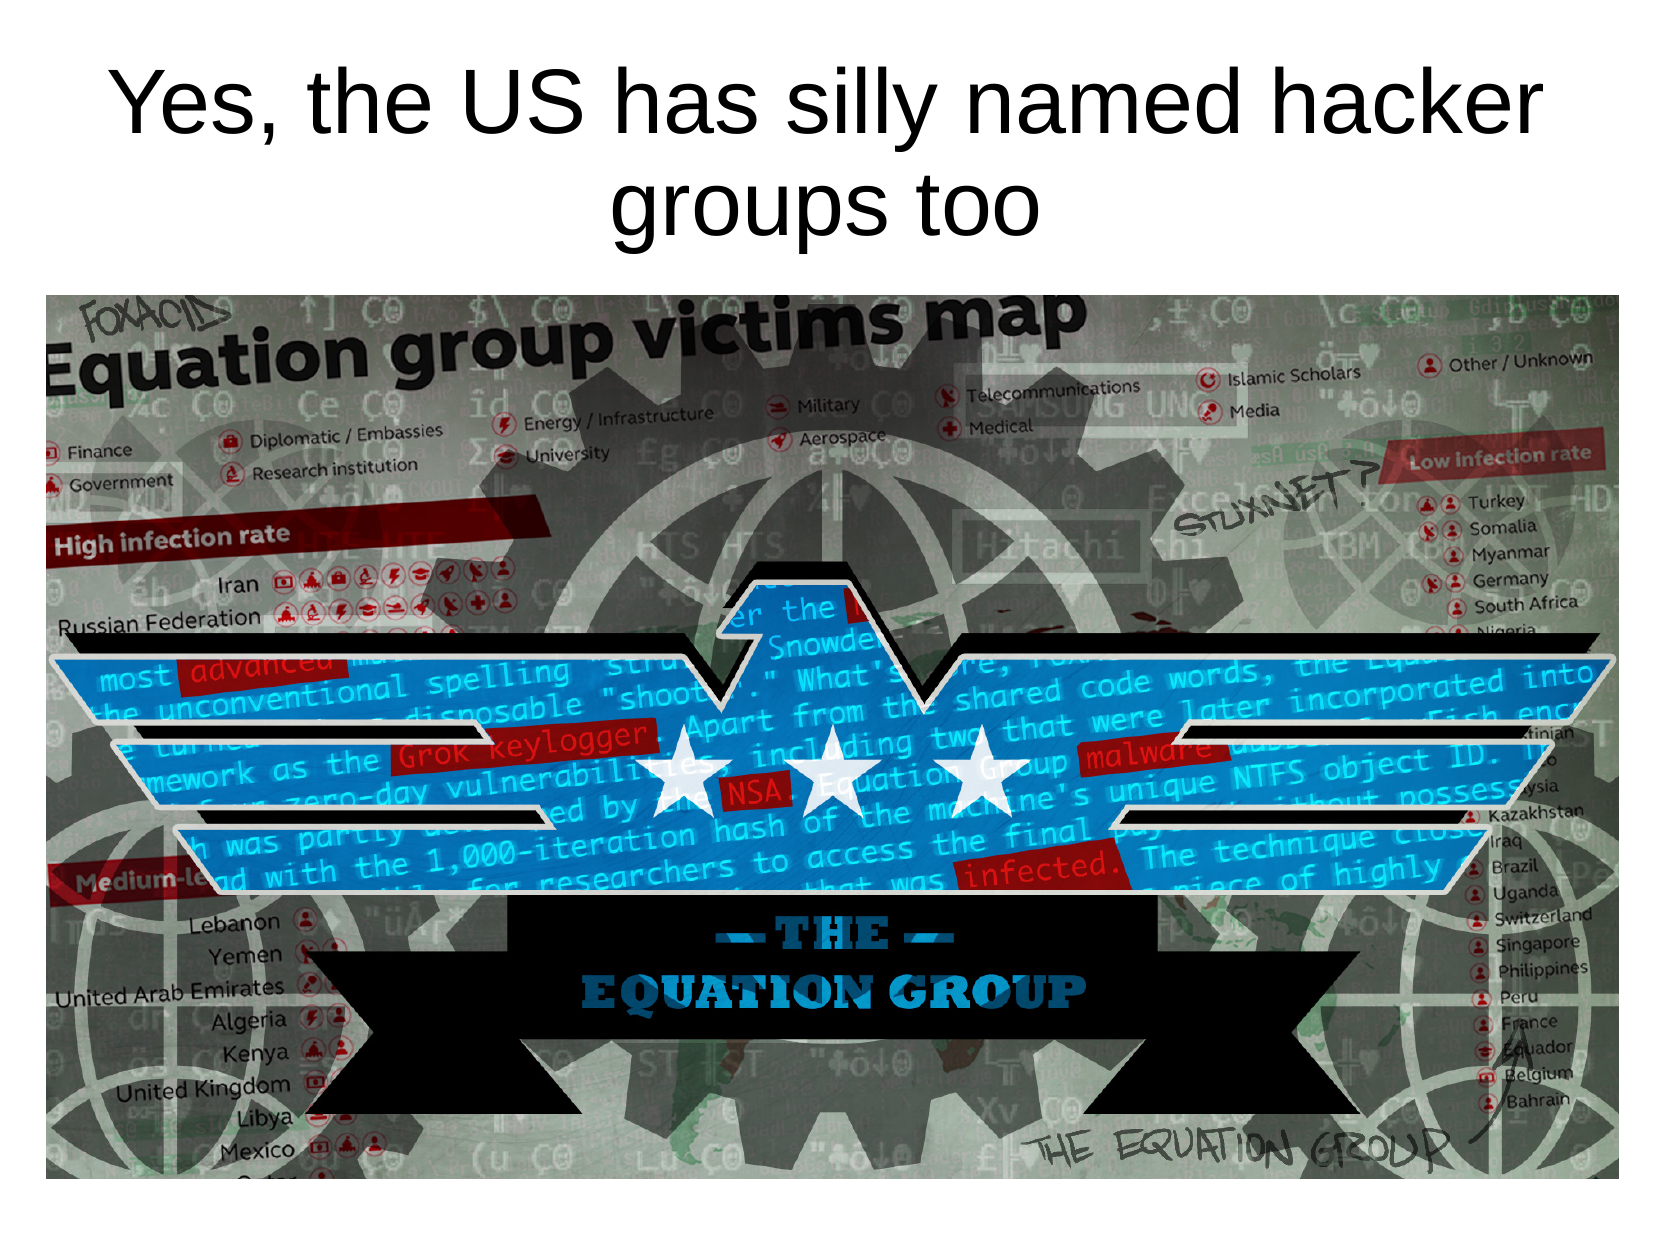

# Yes, the US has silly named hacker groups too